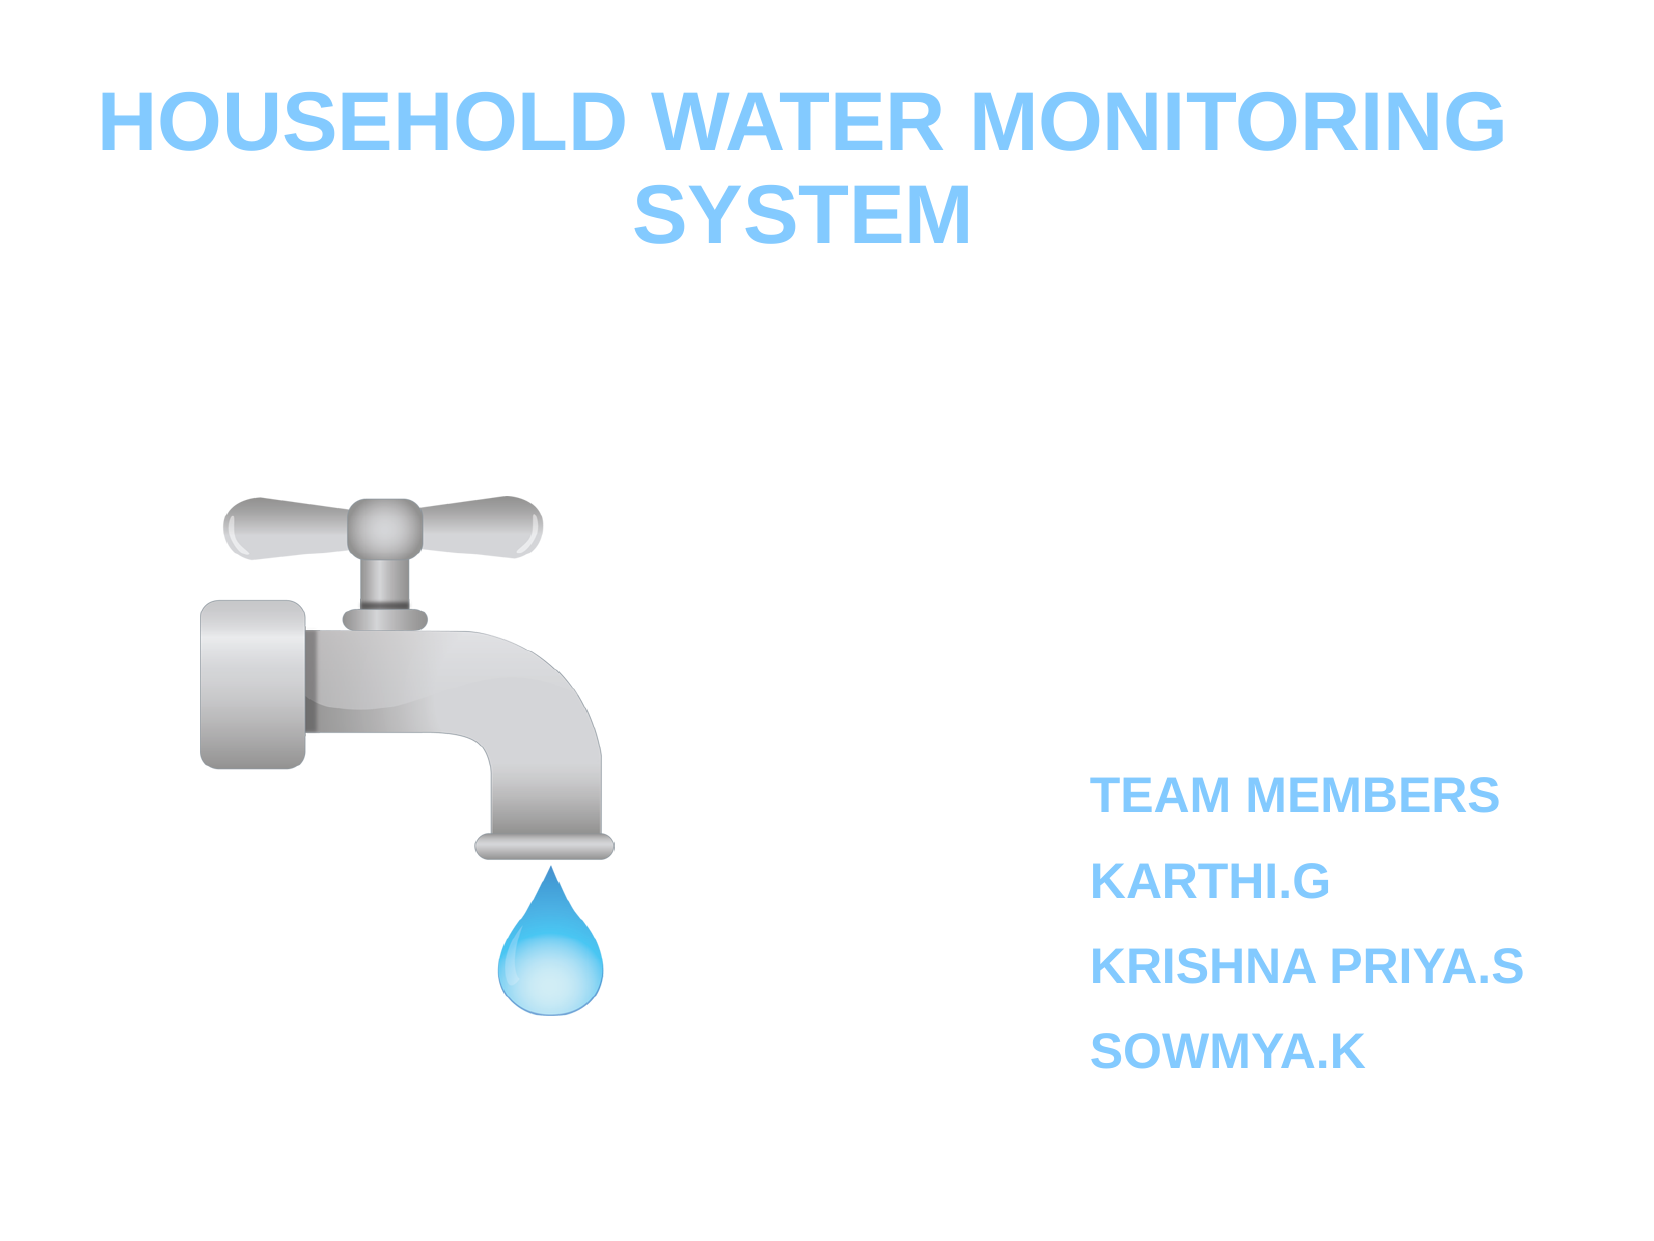

# HOUSEHOLD WATER MONITORING SYSTEM
 TEAM MEMBERS
 KARTHI.G
 KRISHNA PRIYA.S
 SOWMYA.K